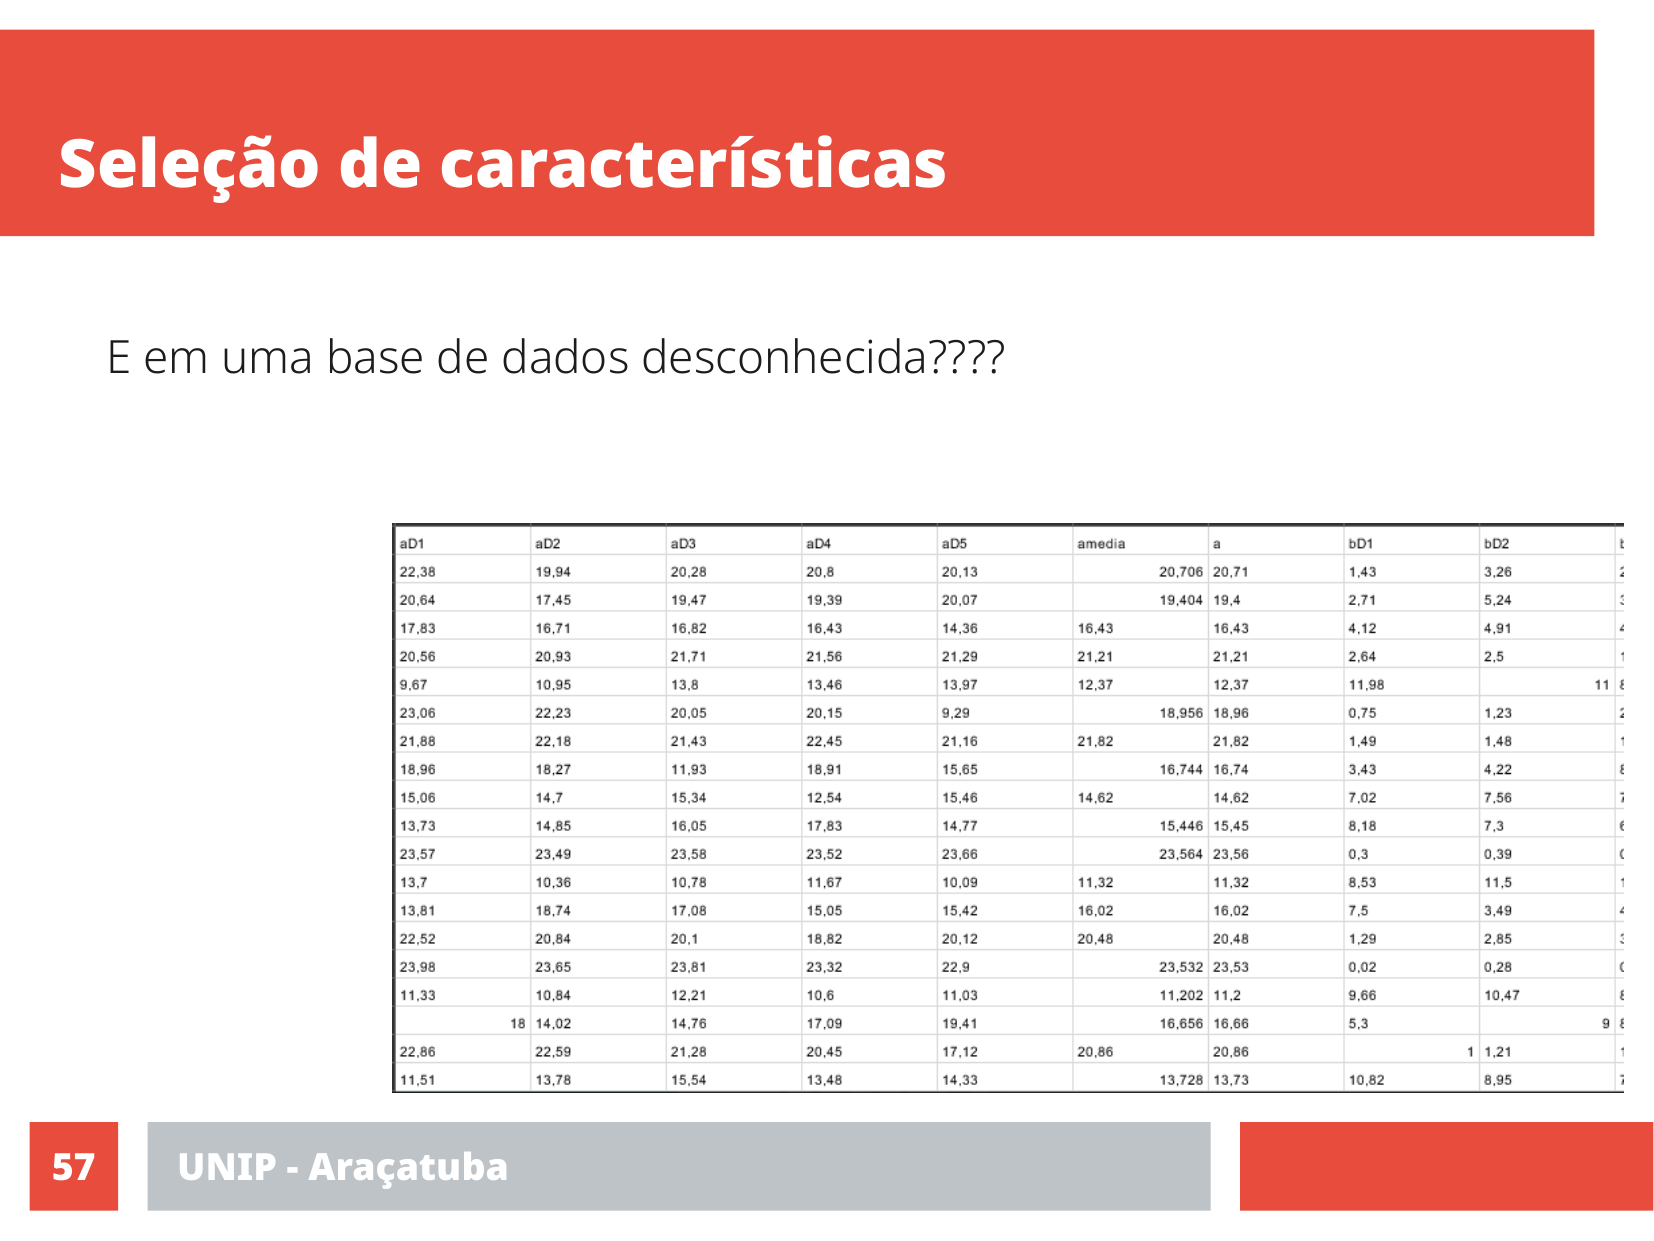

# Seleção de características
E em uma base de dados desconhecida????
57
UNIP - Araçatuba